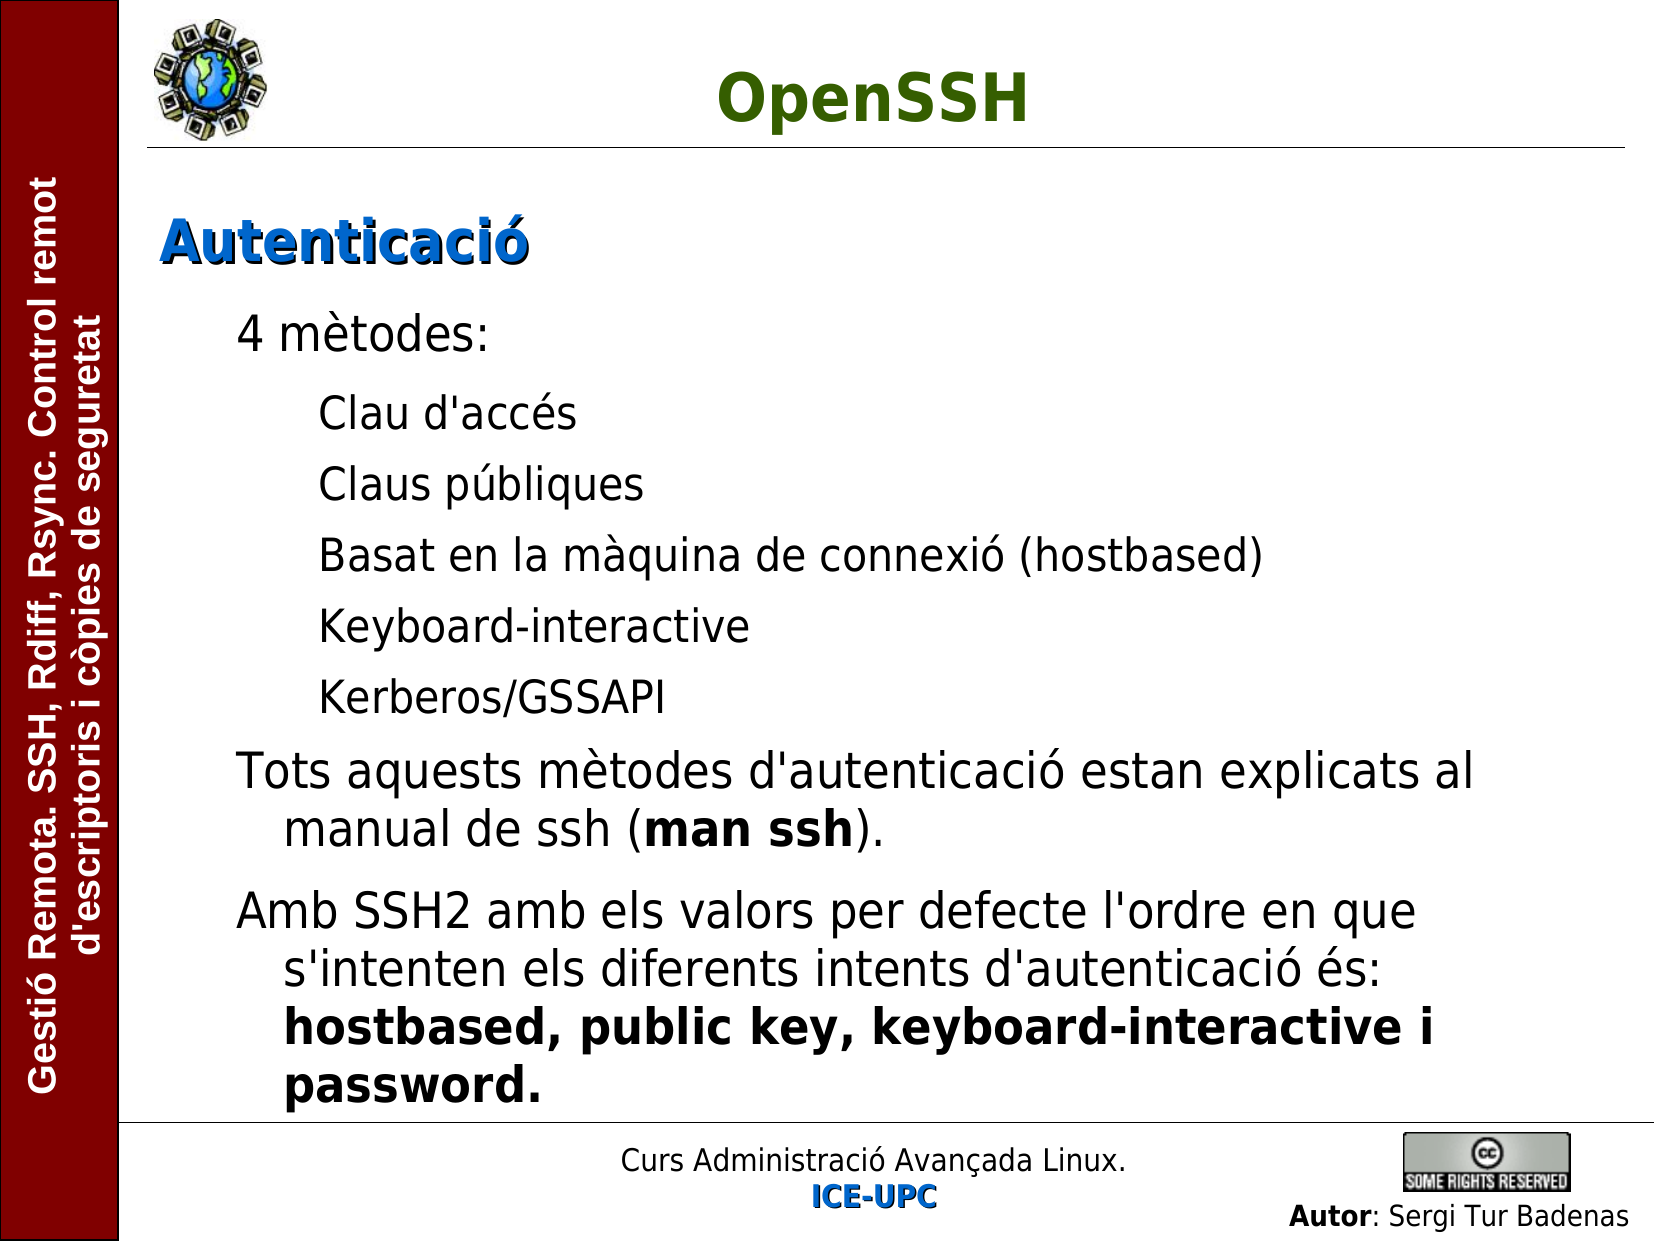

# OpenSSH
Autenticació
4 mètodes:
Clau d'accés
Claus públiques
Basat en la màquina de connexió (hostbased)
Keyboard-interactive
Kerberos/GSSAPI
Tots aquests mètodes d'autenticació estan explicats al manual de ssh (man ssh).
Amb SSH2 amb els valors per defecte l'ordre en que s'intenten els diferents intents d'autenticació és: hostbased, public key, keyboard-interactive i password.